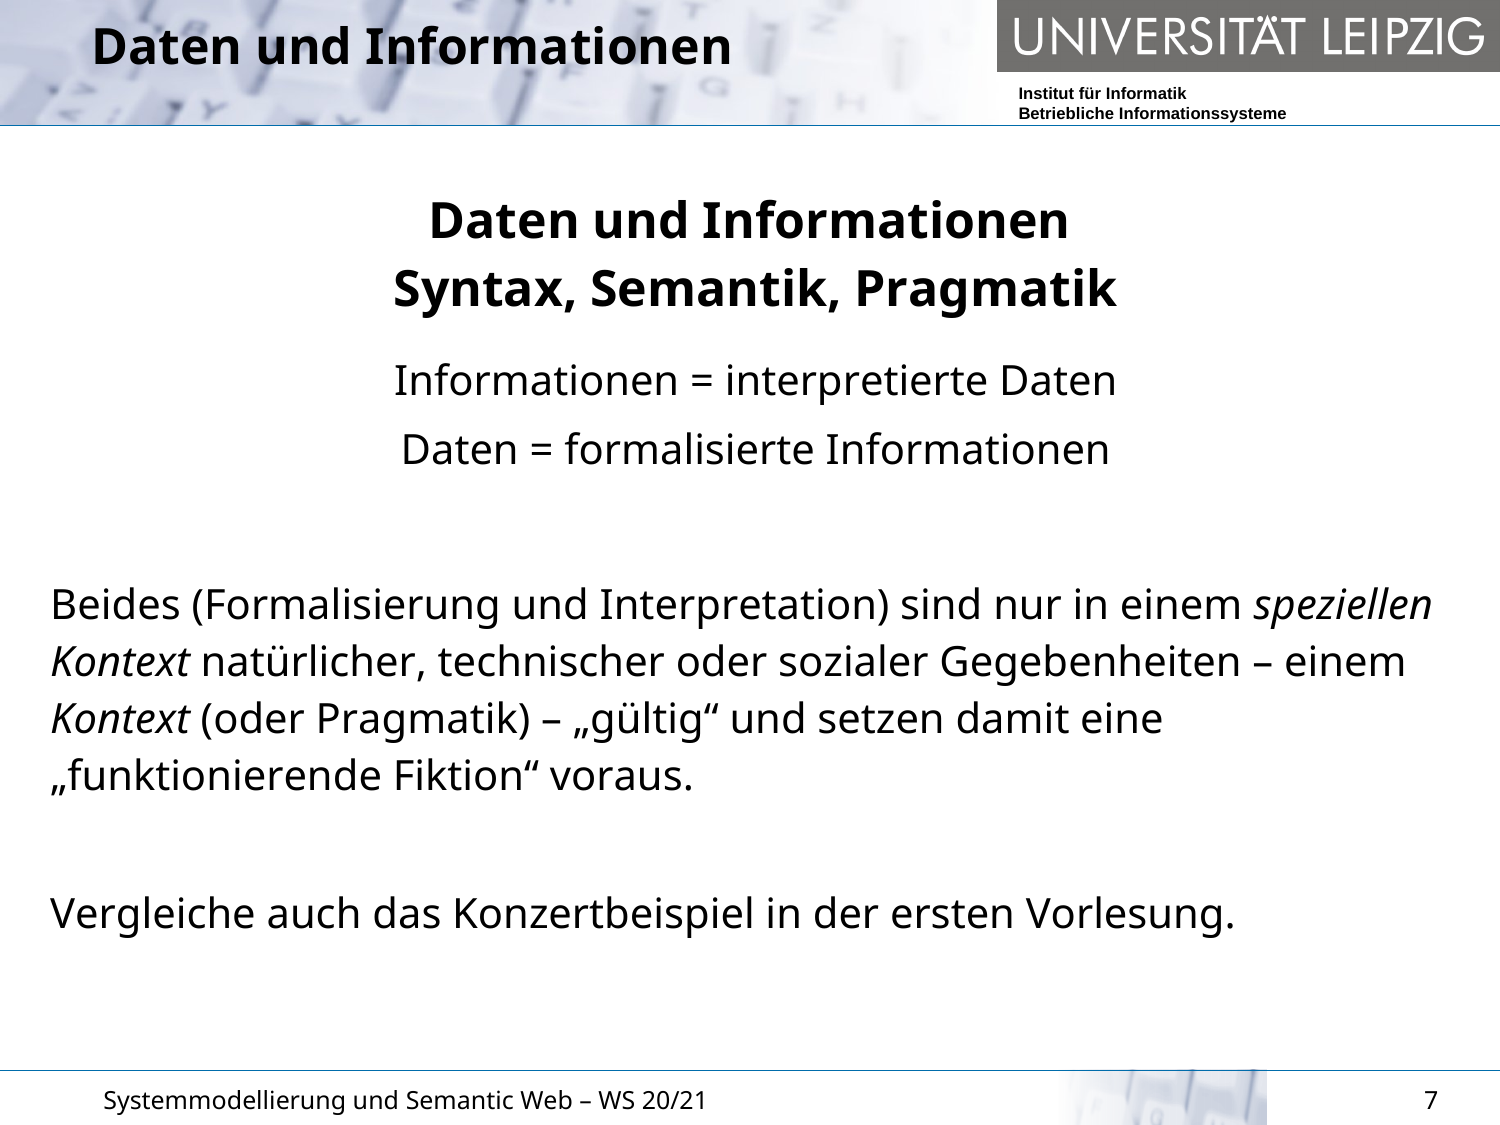

Daten und Informationen
# Daten und Informationen Syntax, Semantik, Pragmatik
Informationen = interpretierte Daten
Daten = formalisierte Informationen
Beides (Formalisierung und Interpretation) sind nur in einem speziellen Kontext natürlicher, technischer oder sozialer Gegebenheiten – einem Kontext (oder Pragmatik) – „gültig“ und setzen damit eine „funktionierende Fiktion“ voraus.
Vergleiche auch das Konzertbeispiel in der ersten Vorlesung.
Systemmodellierung und Semantic Web – WS 20/21
7